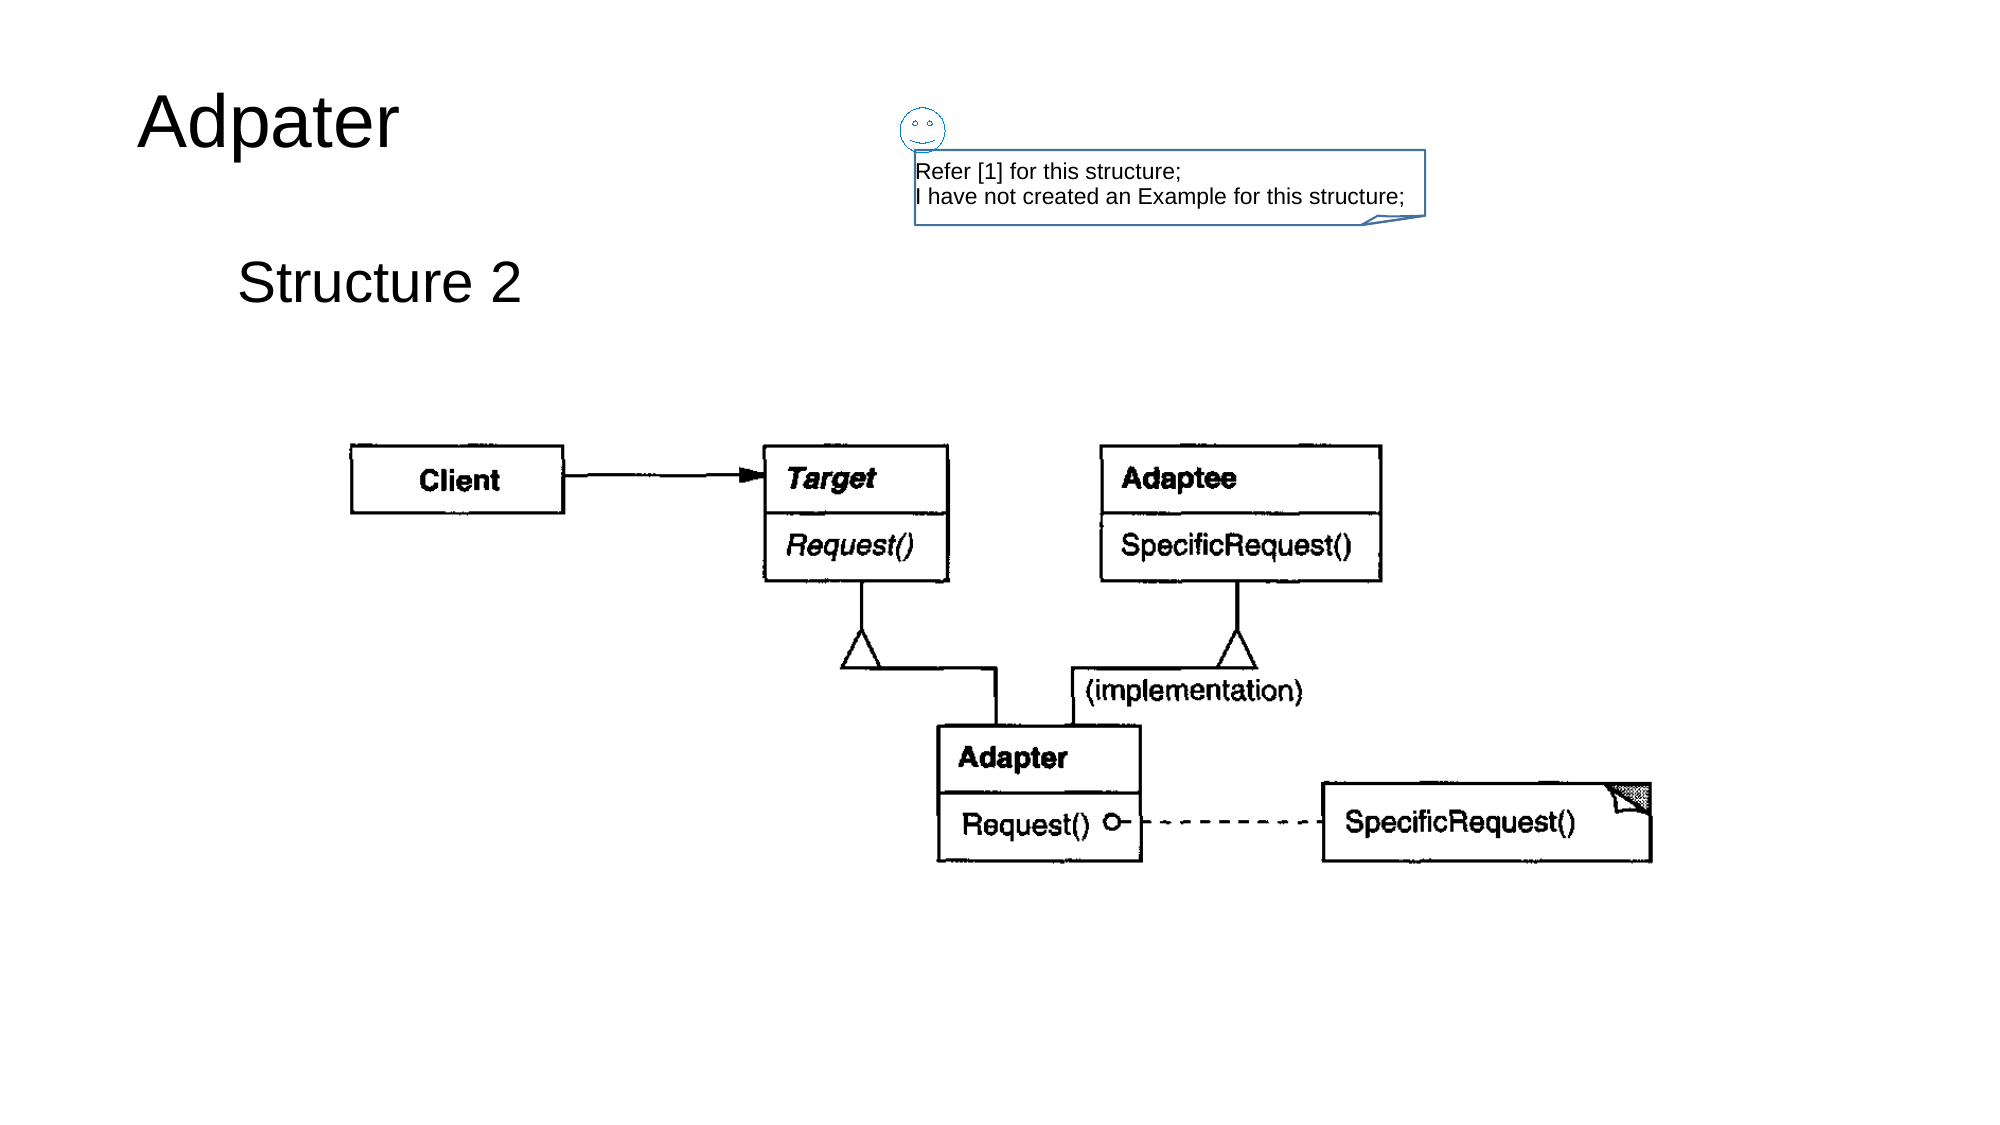

# Adpater
Refer [1] for this structure;
I have not created an Example for this structure;
Structure 2